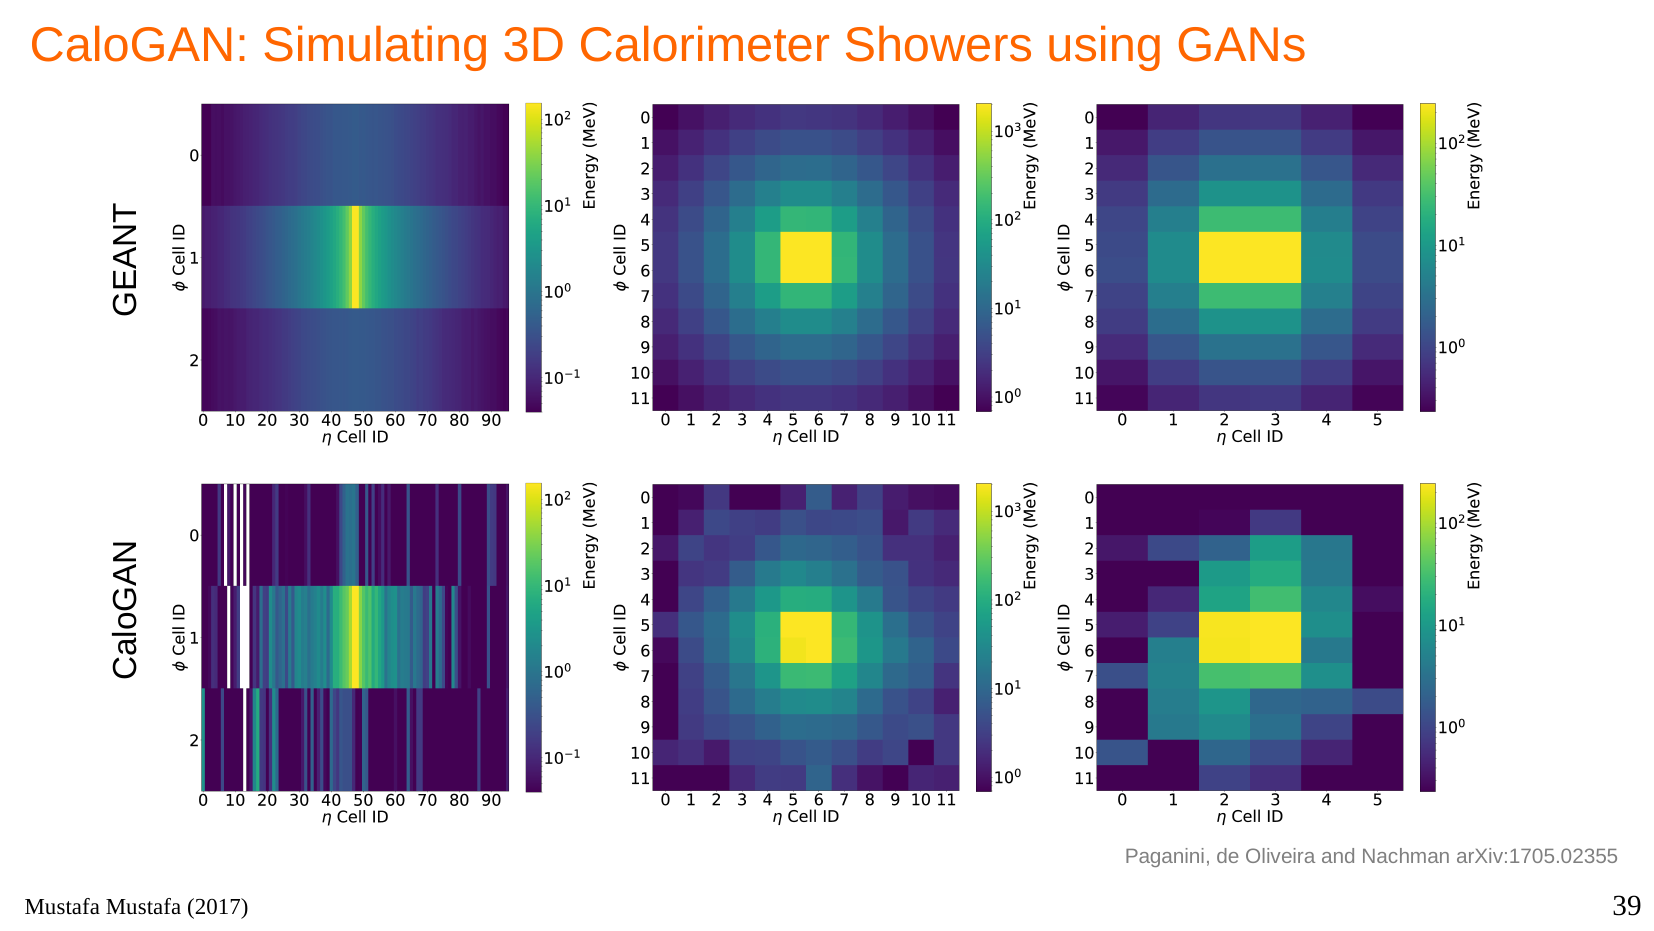

# CaloGAN: Simulating 3D Calorimeter Showers using GANs
 GEANT
CaloGAN
Paganini, de Oliveira and Nachman arXiv:1705.02355
39
Mustafa Mustafa (2017)